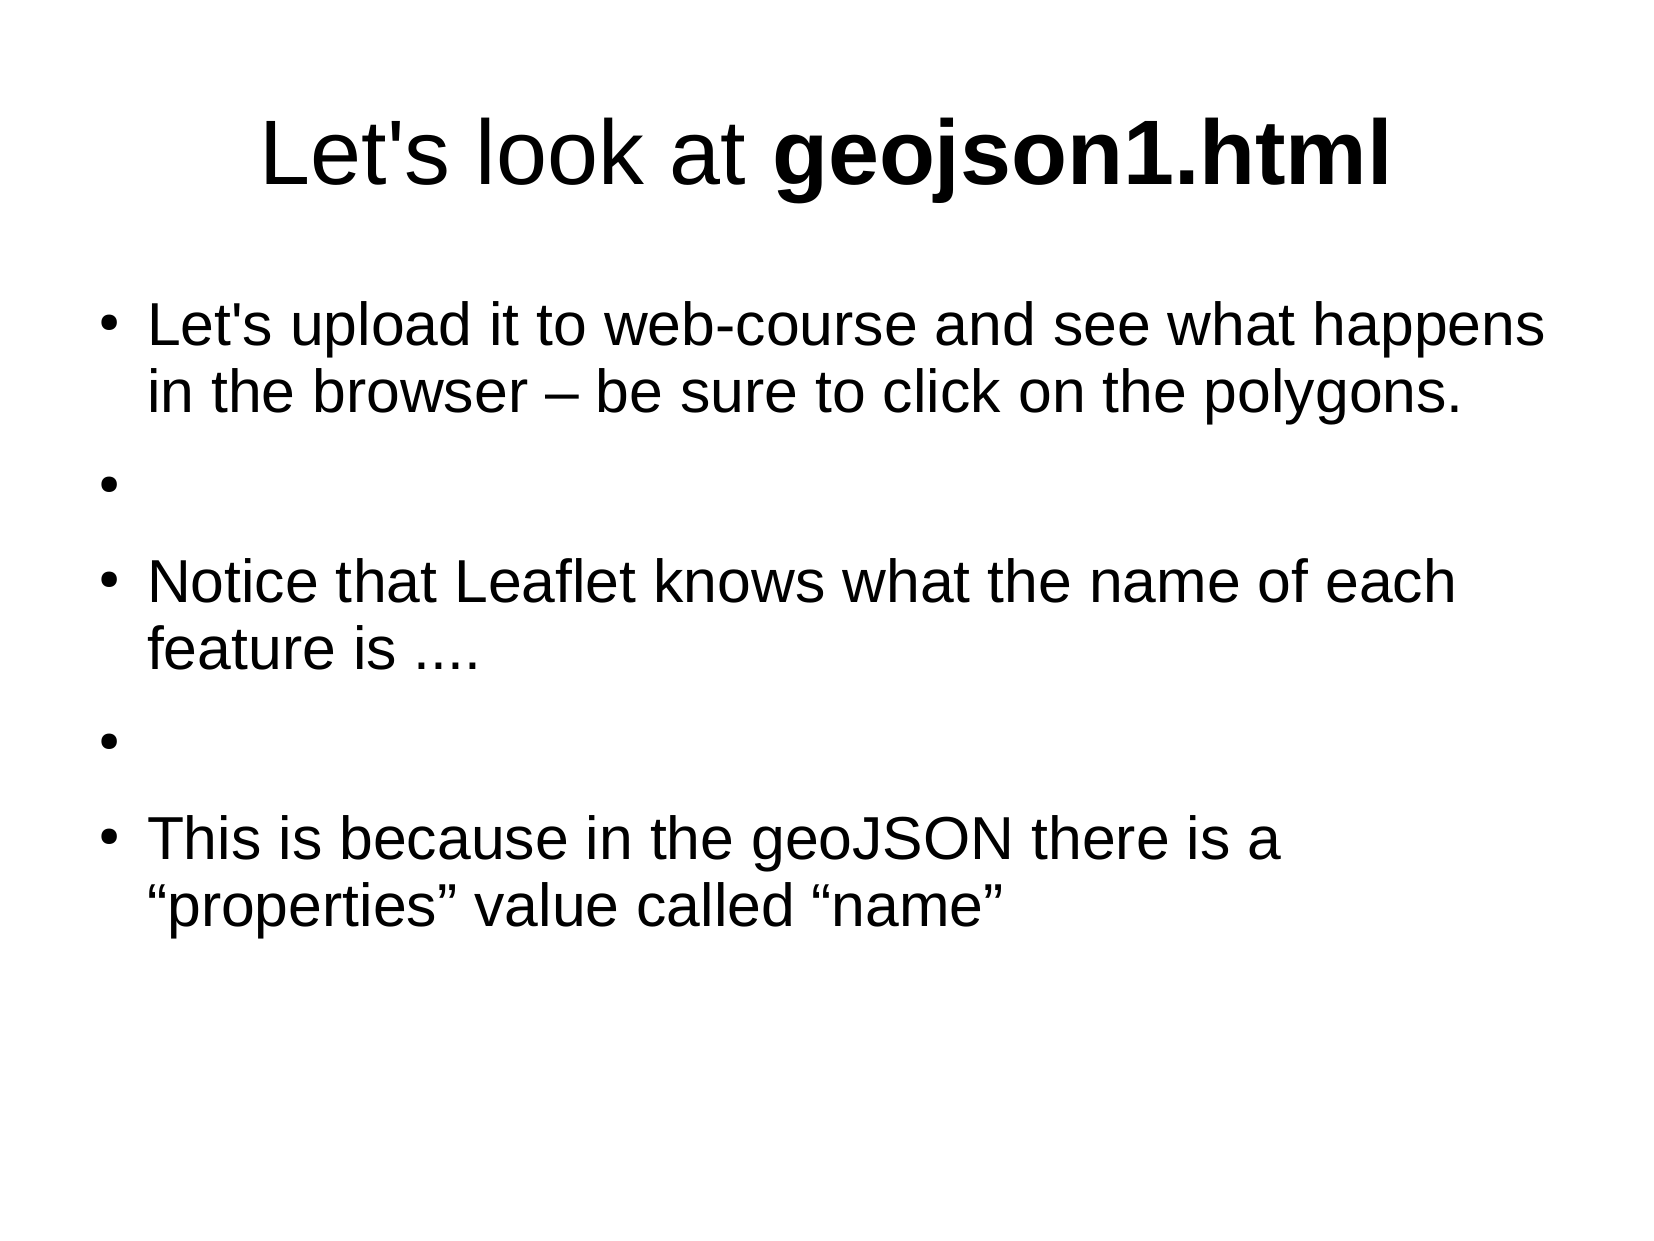

# Let's look at geojson1.html
Let's upload it to web-course and see what happens in the browser – be sure to click on the polygons.
Notice that Leaflet knows what the name of each feature is ....
This is because in the geoJSON there is a “properties” value called “name”